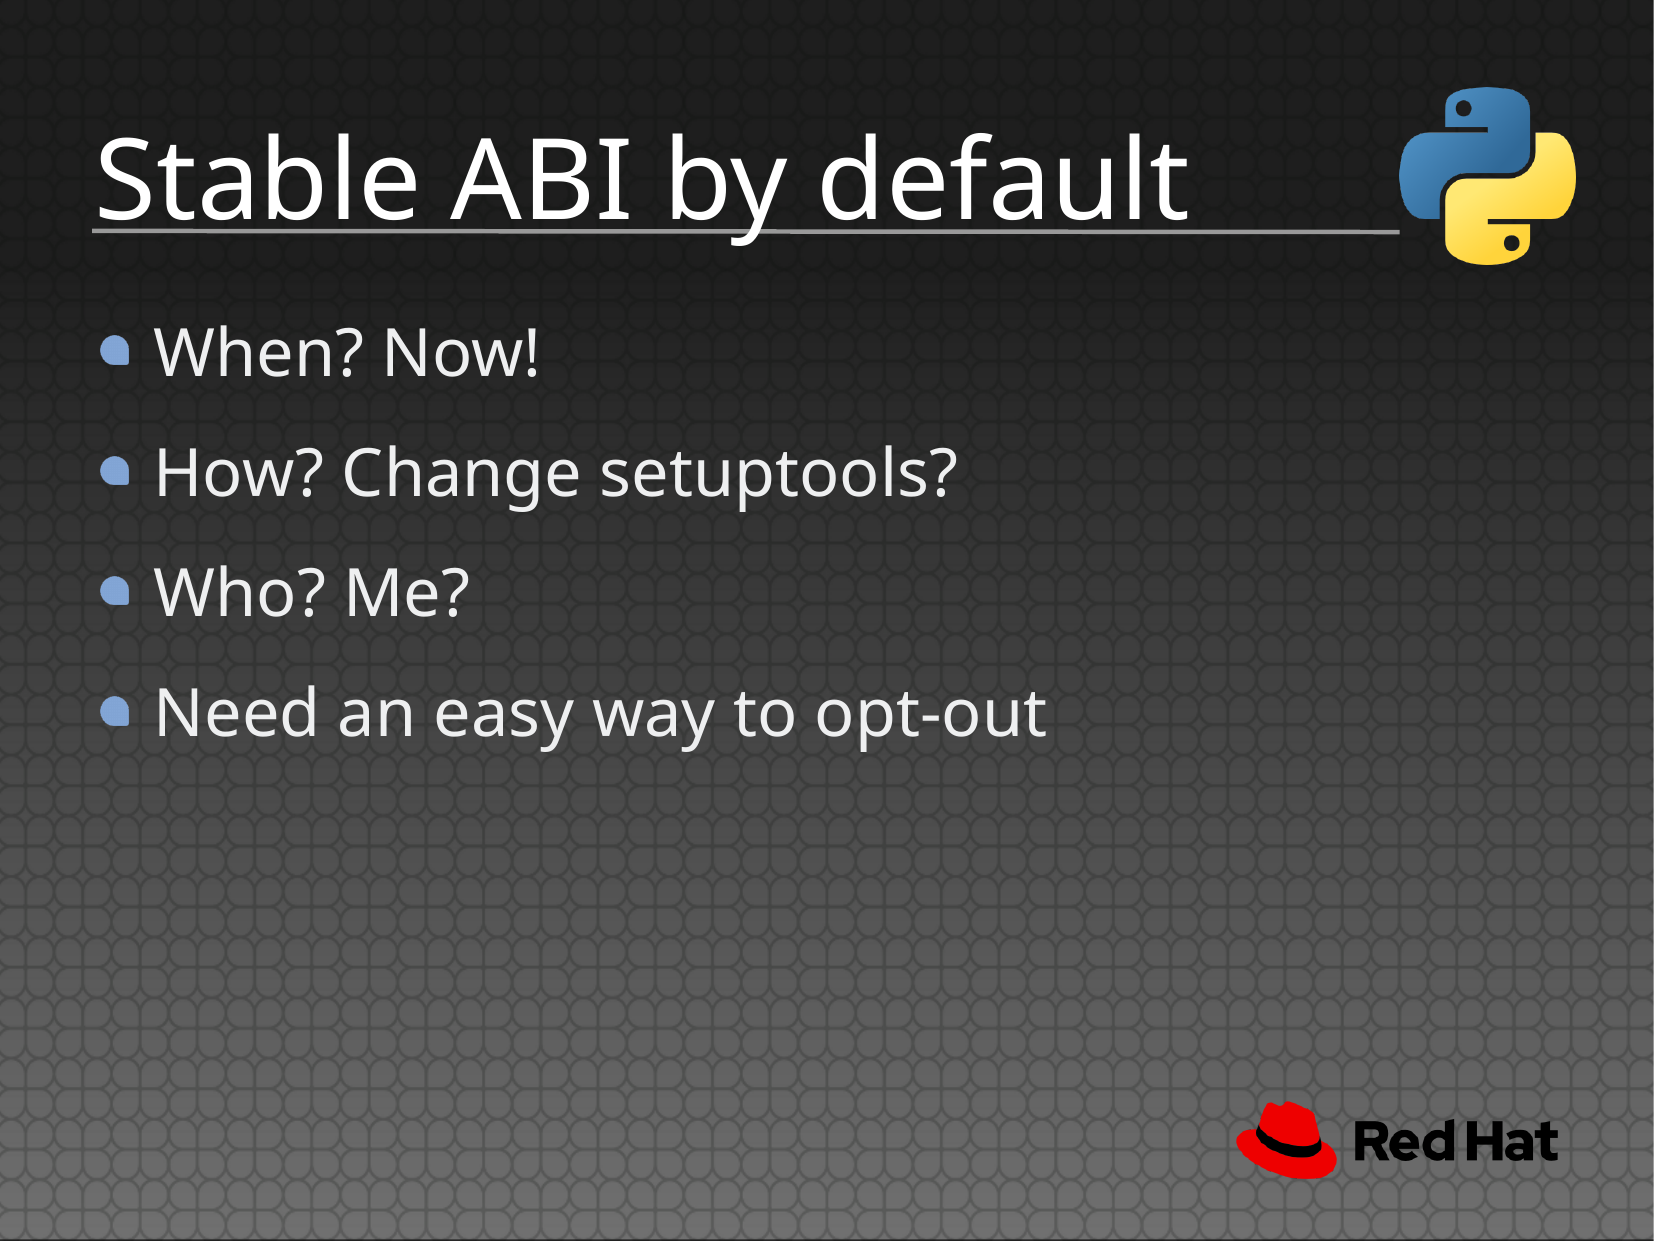

Stable ABI by default
# When? Now!
How? Change setuptools?
Who? Me?
Need an easy way to opt-out